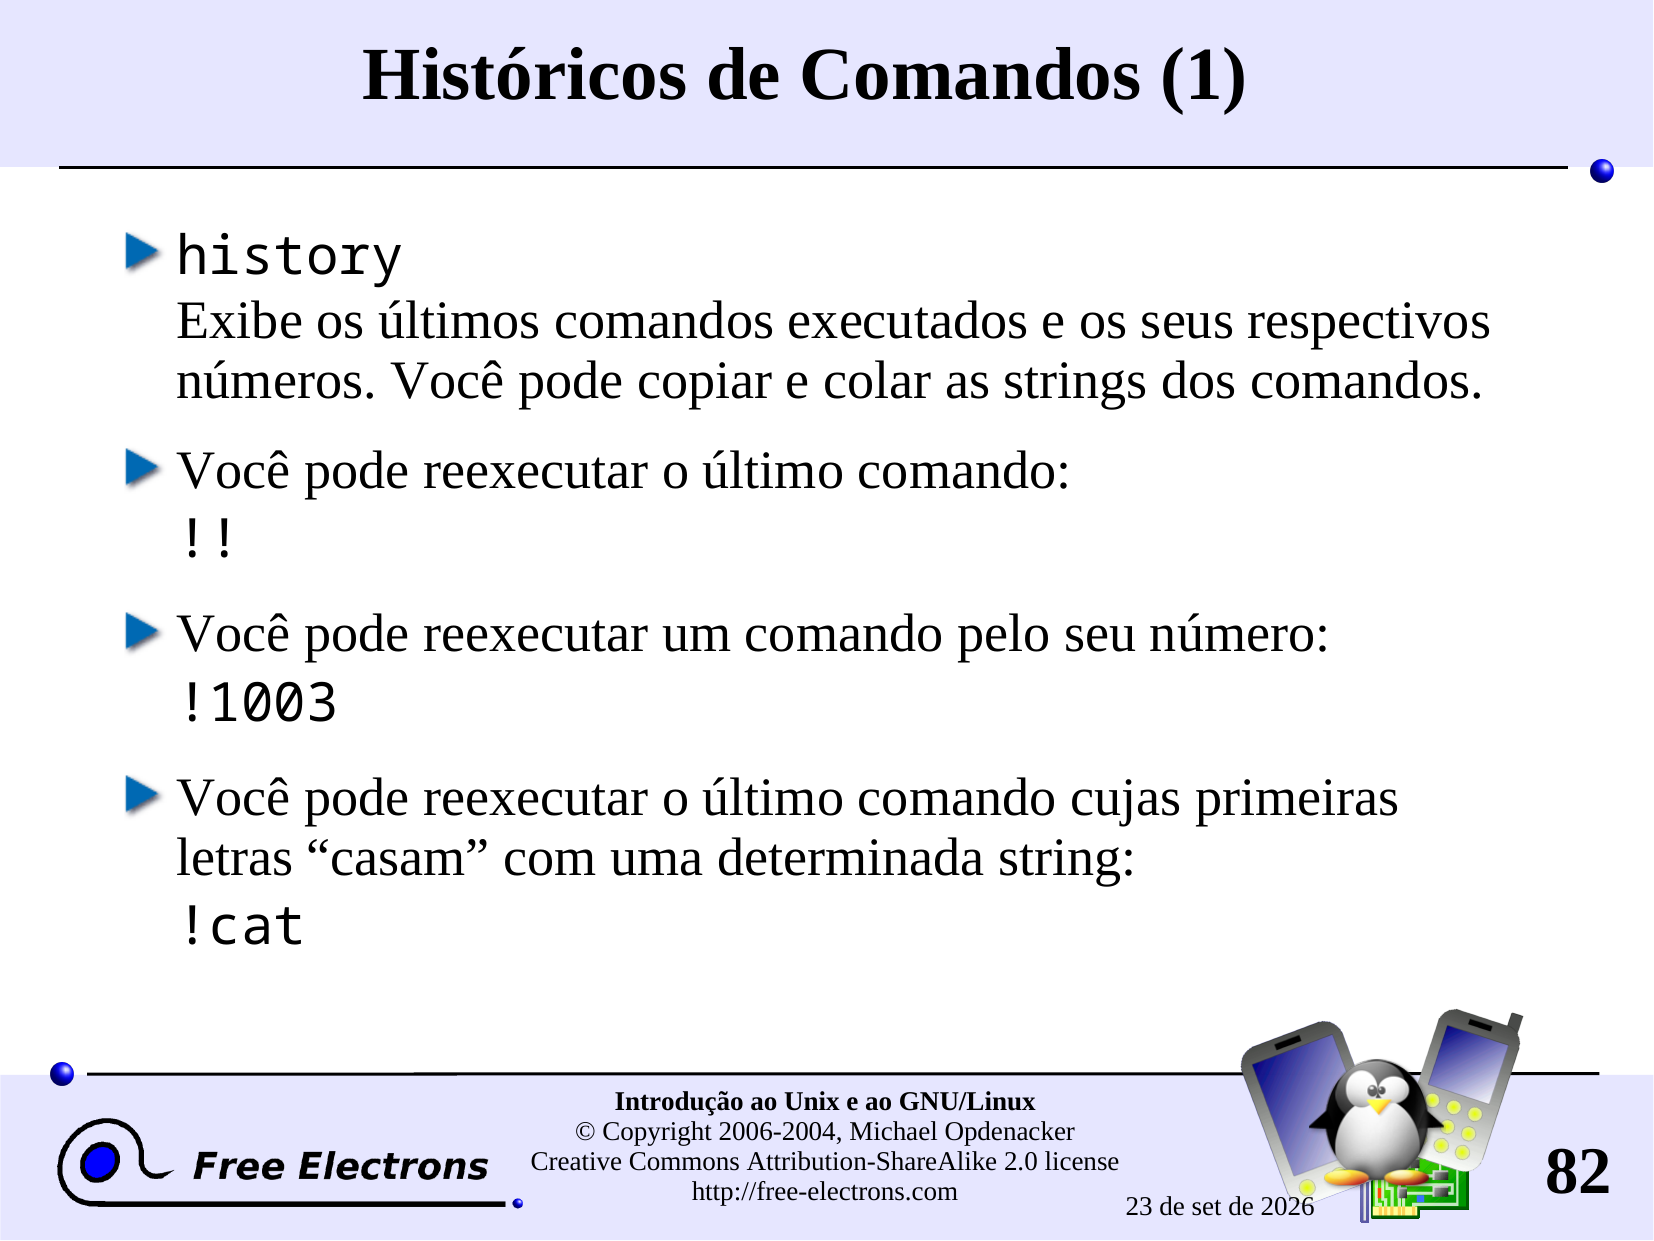

# Históricos de Comandos (1)
history
Exibe os últimos comandos executados e os seus respectivos números. Você pode copiar e colar as strings dos comandos.
Você pode reexecutar o último comando:
!!
Você pode reexecutar um comando pelo seu número:
!1003
Você pode reexecutar o último comando cujas primeiras letras “casam” com uma determinada string:
!cat